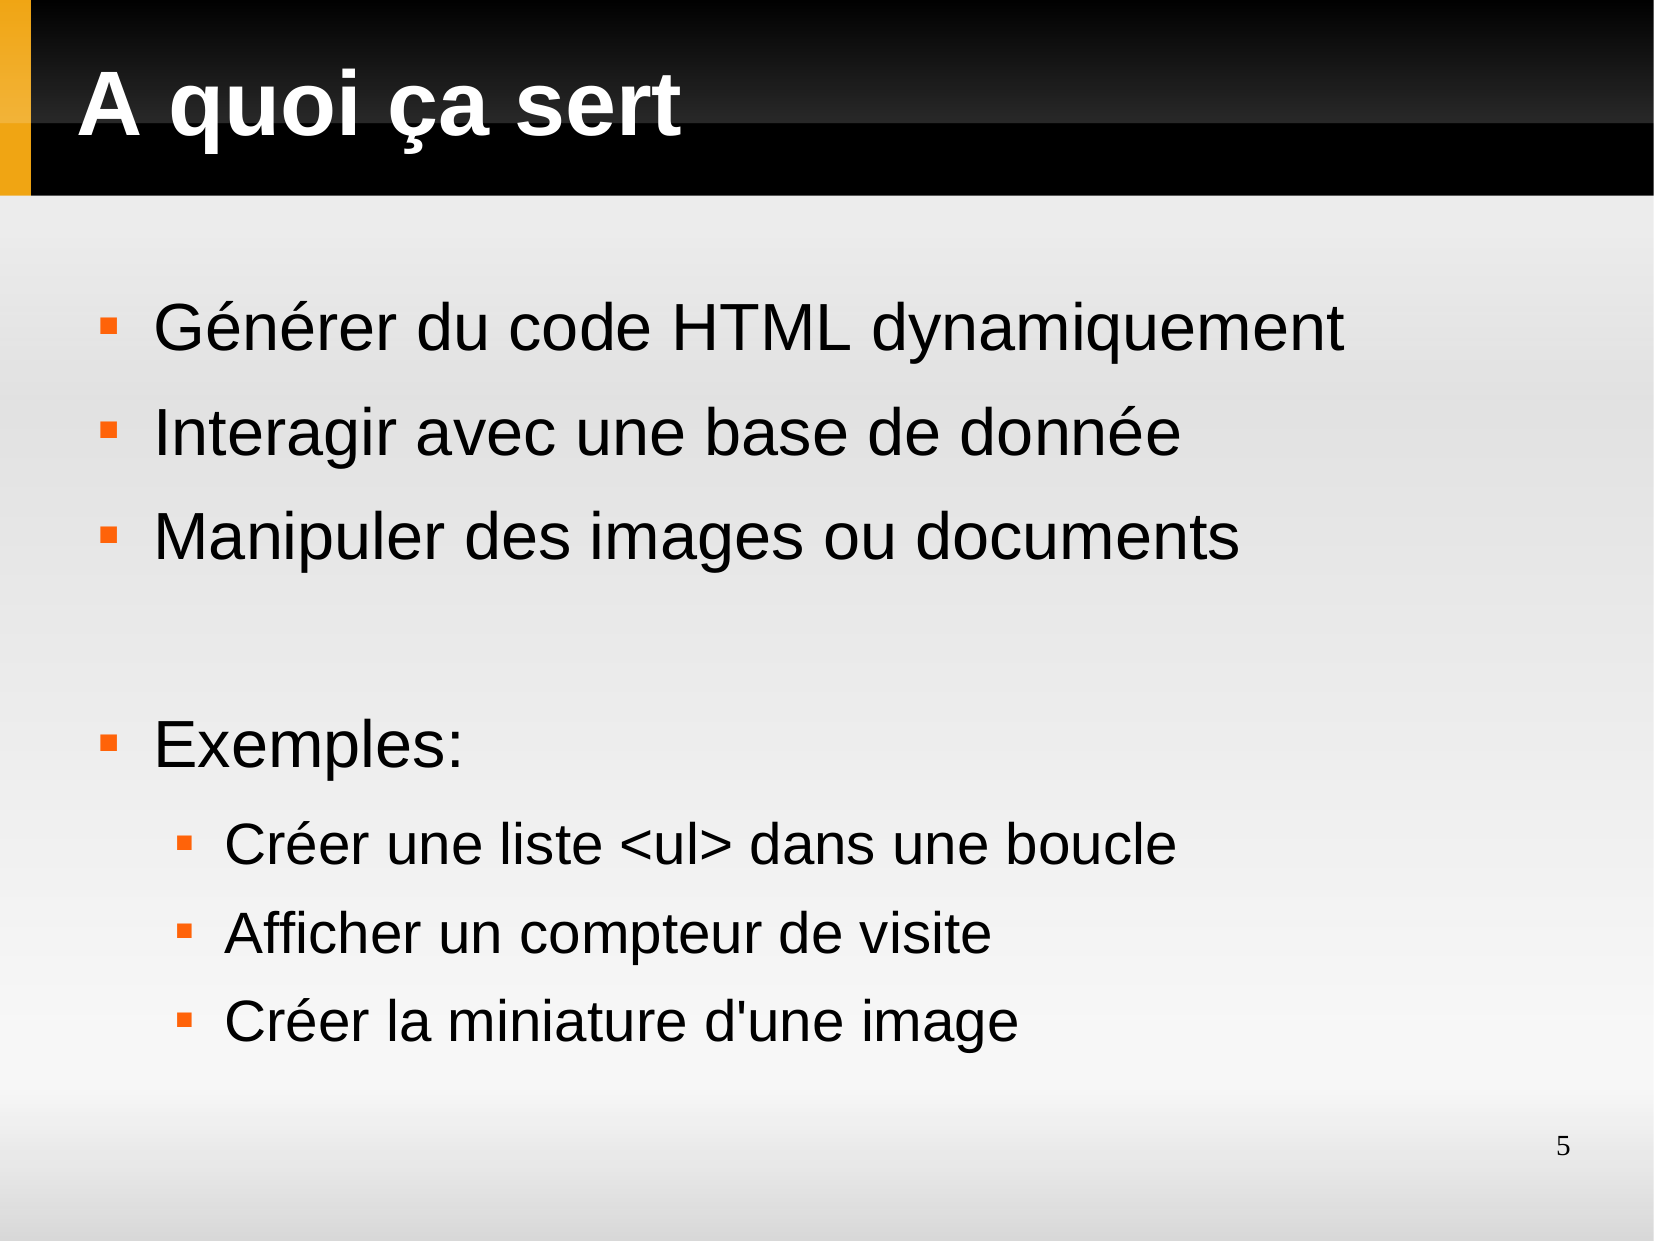

# A quoi ça sert
Générer du code HTML dynamiquement
Interagir avec une base de donnée
Manipuler des images ou documents
Exemples:
Créer une liste <ul> dans une boucle
Afficher un compteur de visite
Créer la miniature d'une image
5